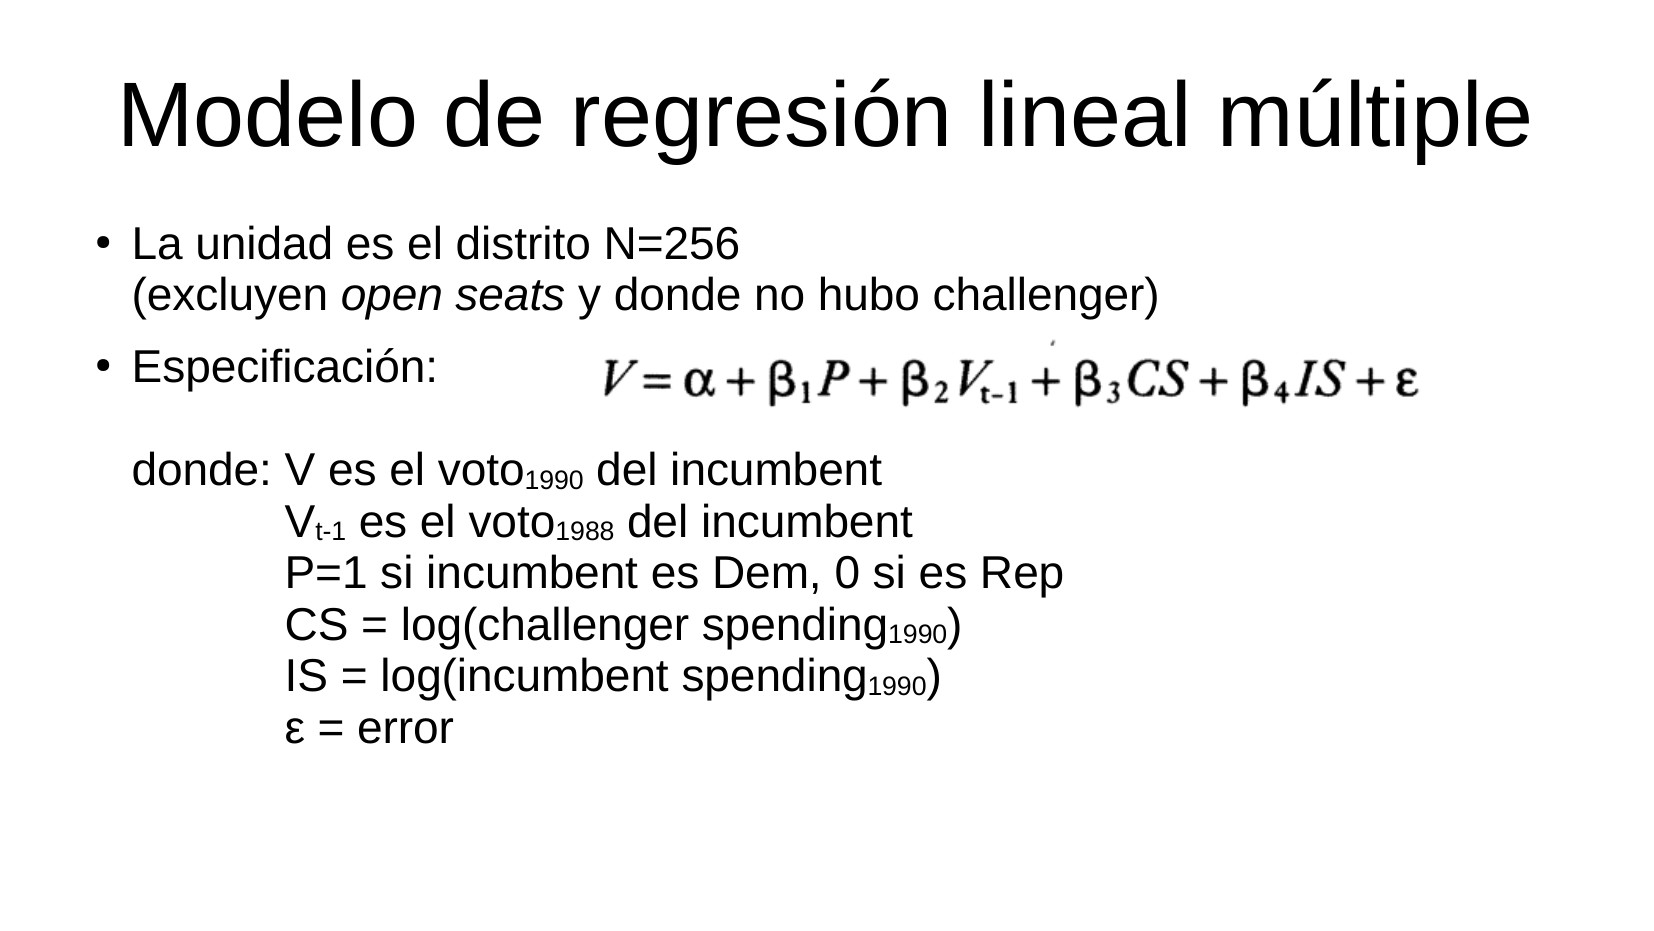

# Modelo de regresión lineal múltiple
La unidad es el distrito N=256
(excluyen open seats y donde no hubo challenger)
Especificación:
donde: V es el voto1990 del incumbent
 Vt-1 es el voto1988 del incumbent
 P=1 si incumbent es Dem, 0 si es Rep
 CS = log(challenger spending1990)
 IS = log(incumbent spending1990)
 ε = error